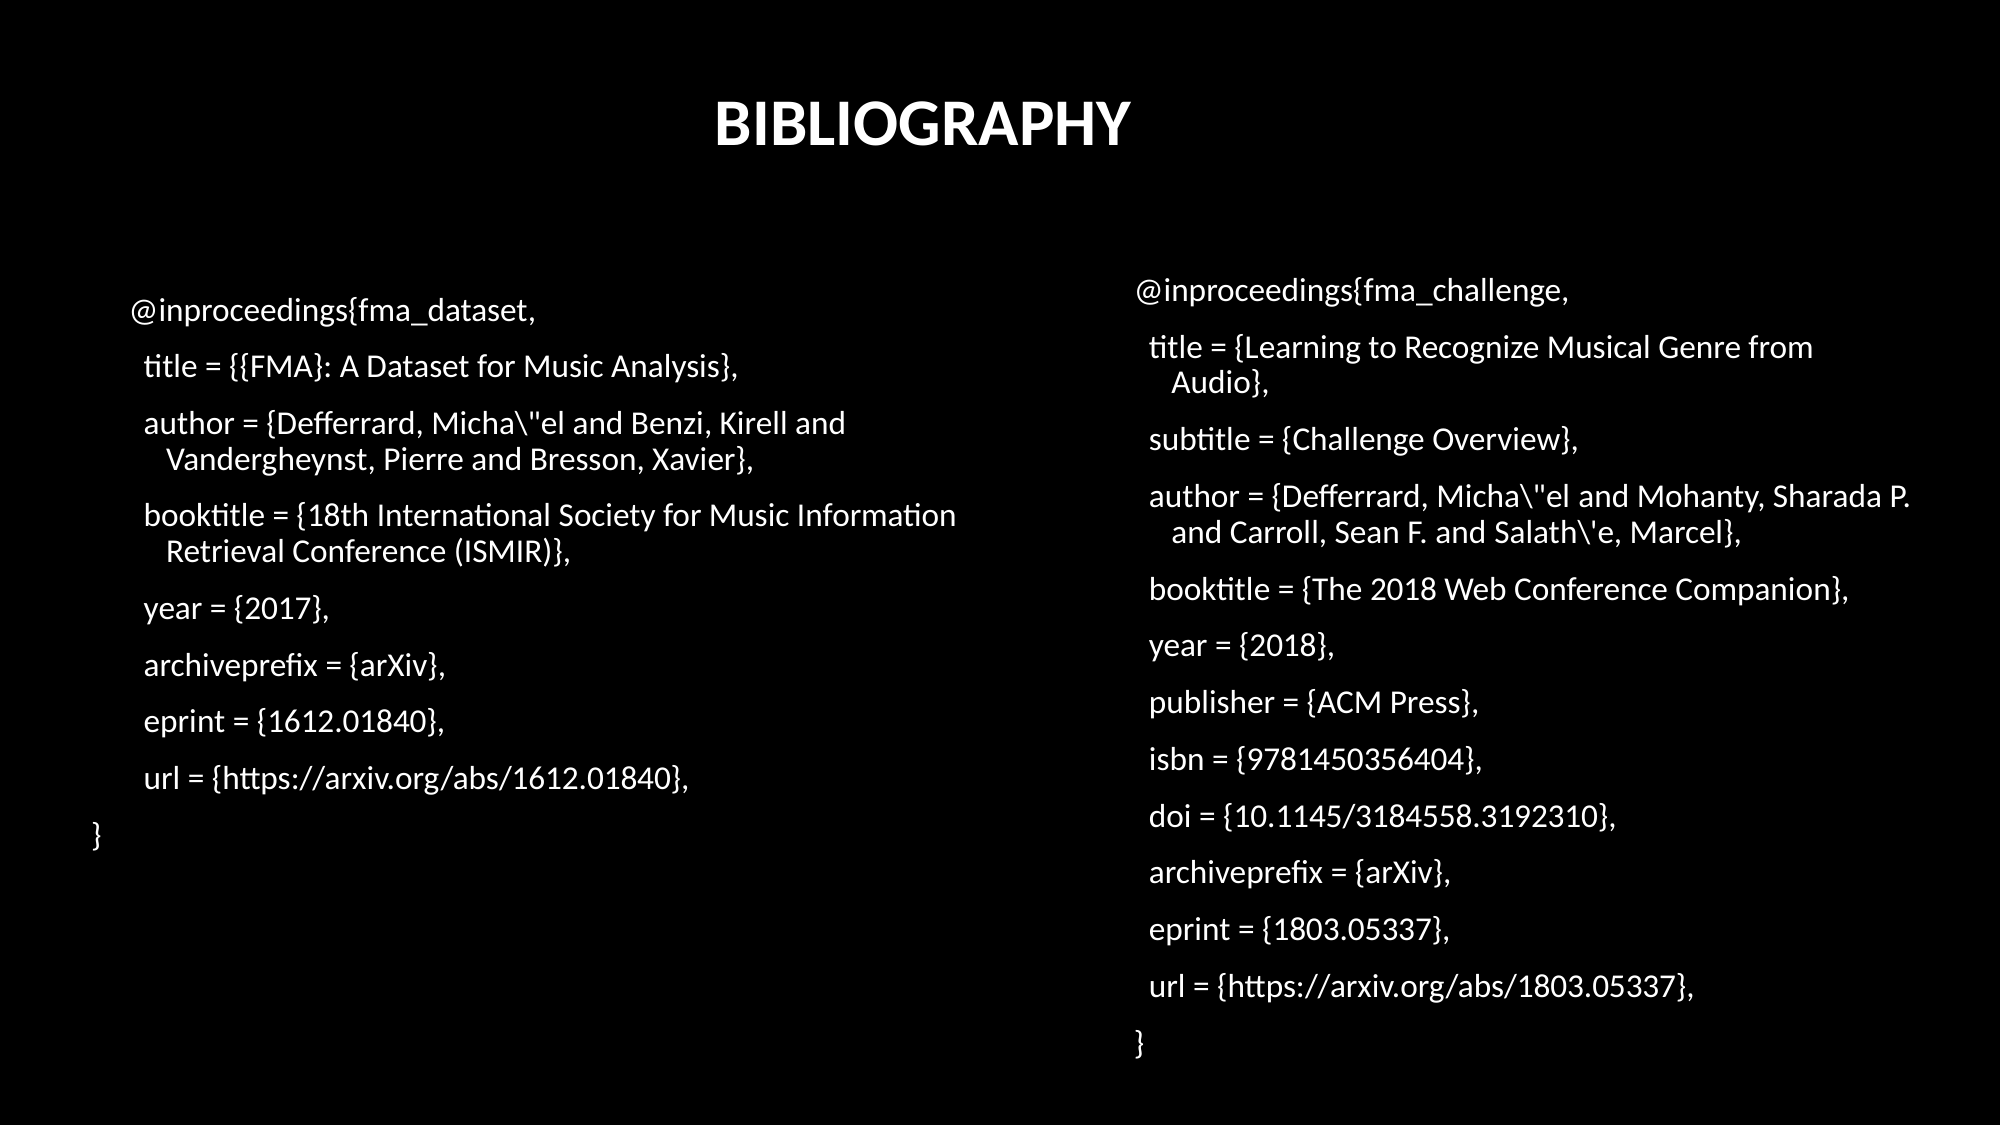

BIBLIOGRAPHY
# @inproceedings{fma_dataset,
  title = {{FMA}: A Dataset for Music Analysis},
  author = {Defferrard, Micha\"el and Benzi, Kirell and Vandergheynst, Pierre and Bresson, Xavier},
  booktitle = {18th International Society for Music Information Retrieval Conference (ISMIR)},
  year = {2017},
  archiveprefix = {arXiv},
  eprint = {1612.01840},
  url = {https://arxiv.org/abs/1612.01840},
}
@inproceedings{fma_challenge,
  title = {Learning to Recognize Musical Genre from Audio},
  subtitle = {Challenge Overview},
  author = {Defferrard, Micha\"el and Mohanty, Sharada P. and Carroll, Sean F. and Salath\'e, Marcel},
  booktitle = {The 2018 Web Conference Companion},
  year = {2018},
  publisher = {ACM Press},
  isbn = {9781450356404},
  doi = {10.1145/3184558.3192310},
  archiveprefix = {arXiv},
  eprint = {1803.05337},
  url = {https://arxiv.org/abs/1803.05337},
}